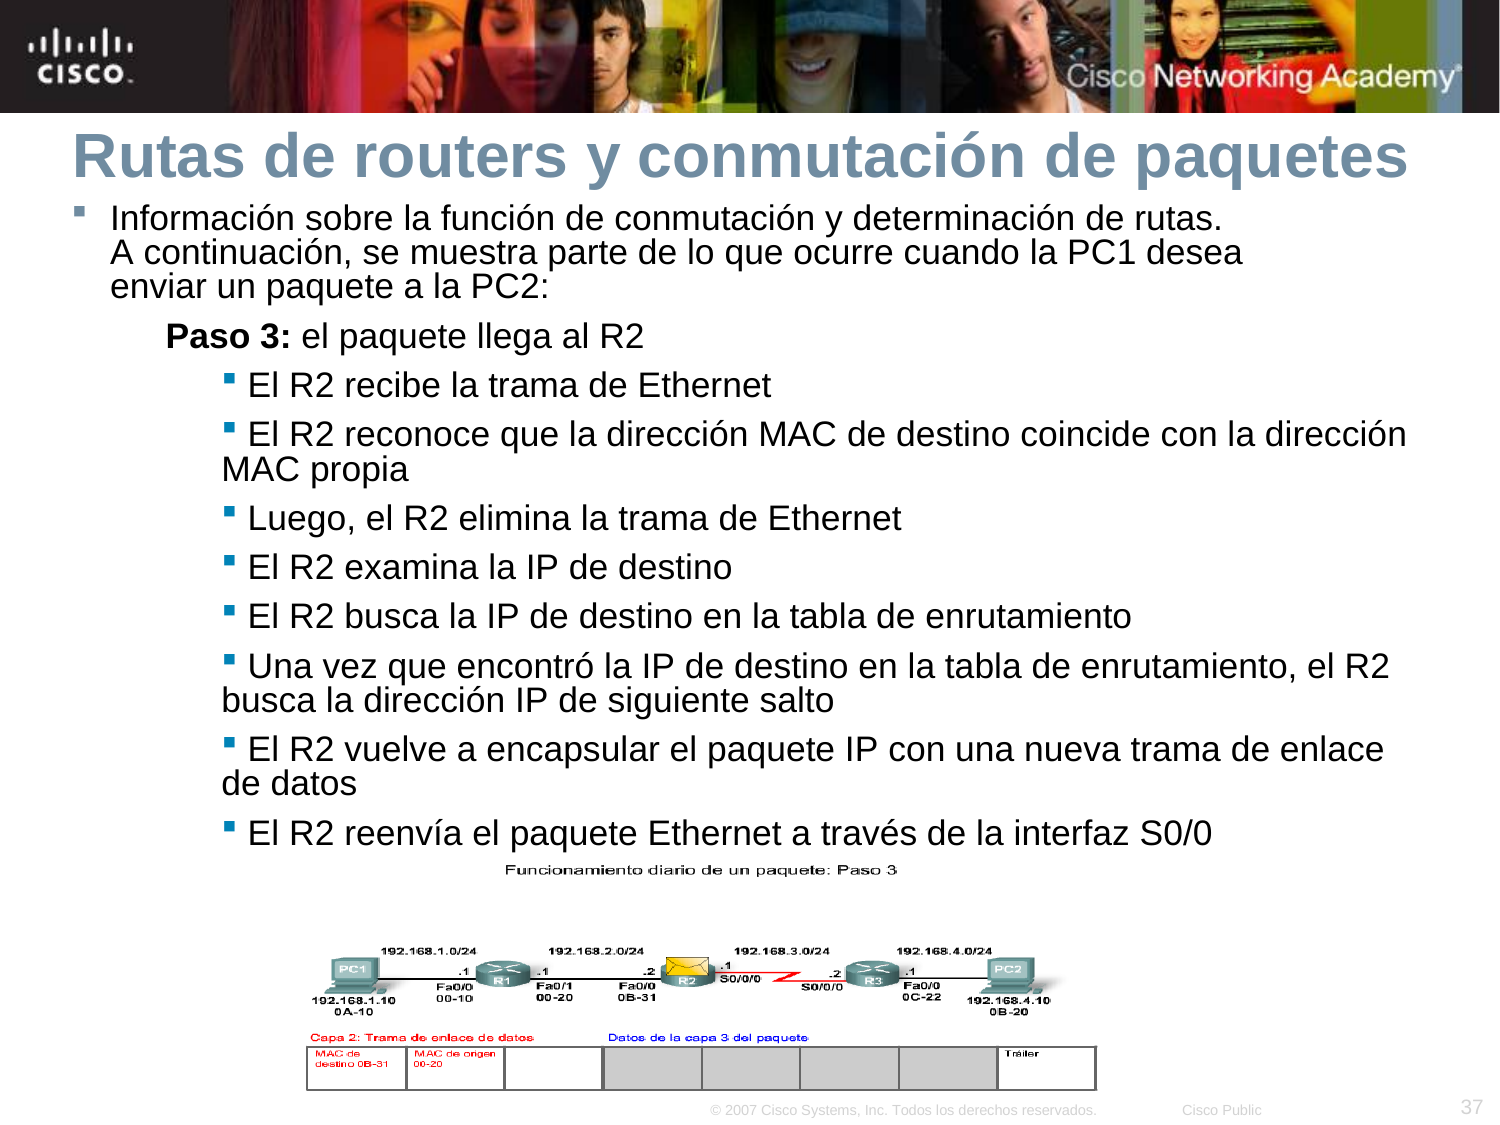

# Rutas de routers y conmutación de paquetes
Información sobre la función de conmutación y determinación de rutas.
A continuación, se muestra parte de lo que ocurre cuando la PC1 desea
enviar un paquete a la PC2:
Paso 3: el paquete llega al R2
 El R2 recibe la trama de Ethernet
 El R2 reconoce que la dirección MAC de destino coincide con la dirección MAC propia
 Luego, el R2 elimina la trama de Ethernet
 El R2 examina la IP de destino
 El R2 busca la IP de destino en la tabla de enrutamiento
 Una vez que encontró la IP de destino en la tabla de enrutamiento, el R2 busca la dirección IP de siguiente salto
 El R2 vuelve a encapsular el paquete IP con una nueva trama de enlace de datos
 El R2 reenvía el paquete Ethernet a través de la interfaz S0/0